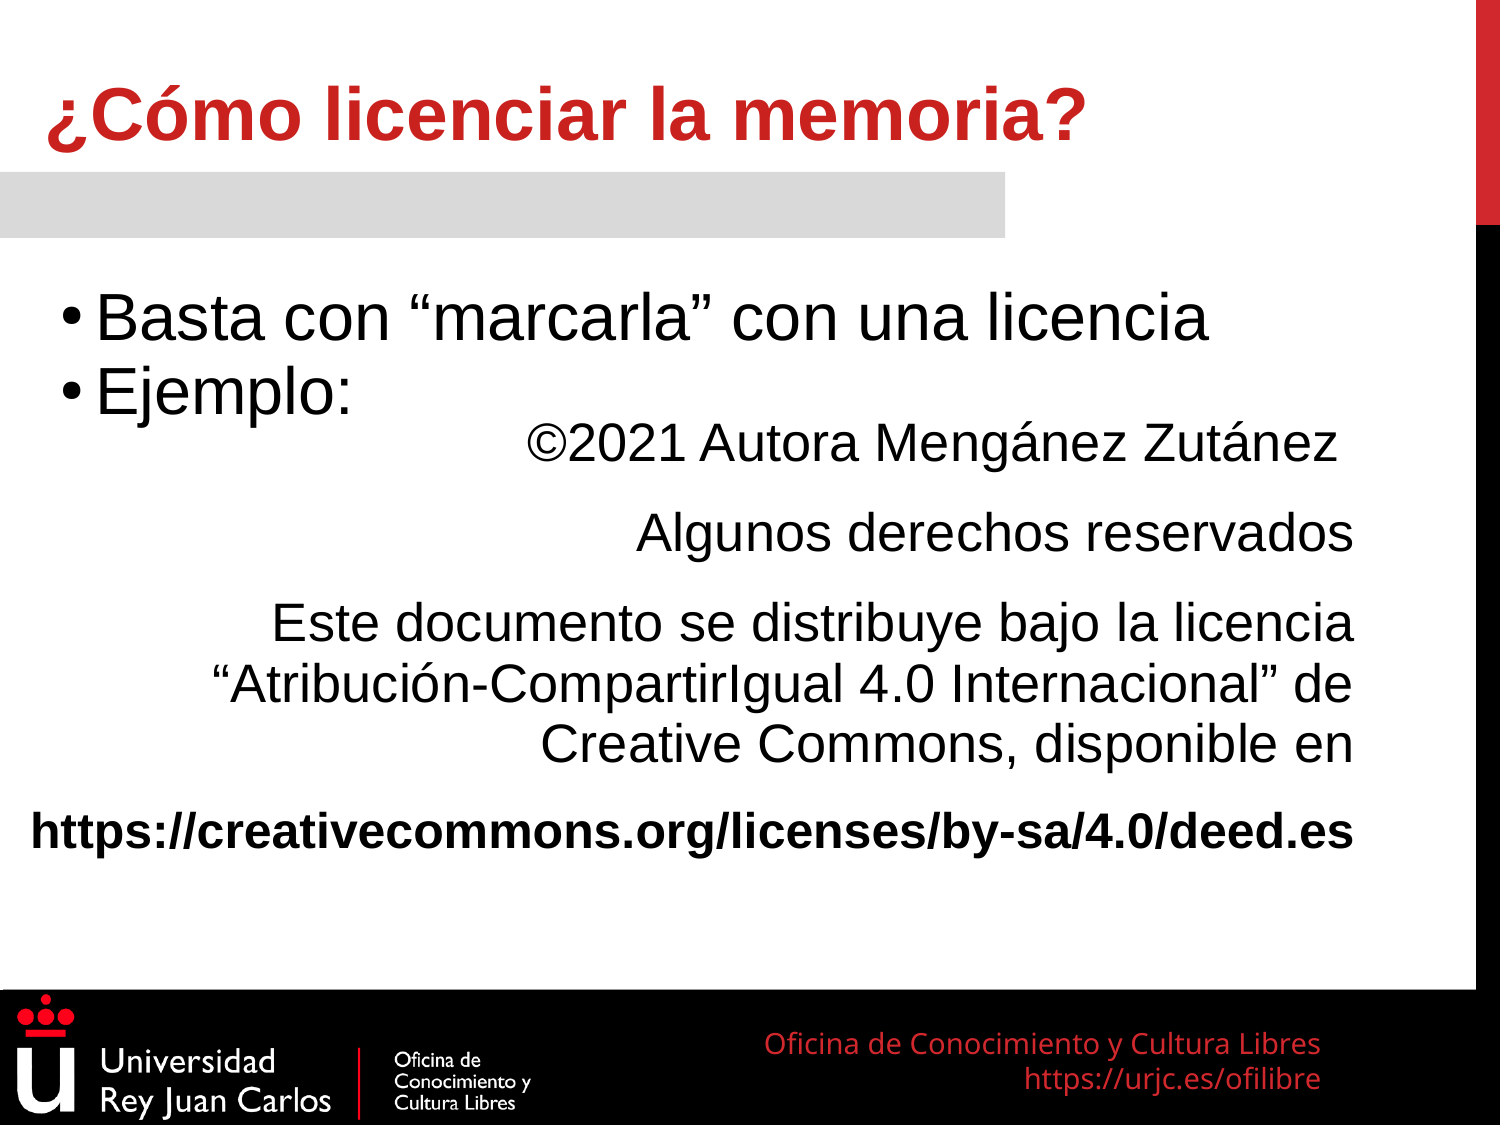

#
¿Cómo licenciar la memoria?
Basta con “marcarla” con una licencia
Ejemplo:
©2021 Autora Mengánez Zutánez
Algunos derechos reservados
Este documento se distribuye bajo la licencia “Atribución-CompartirIgual 4.0 Internacional” de Creative Commons, disponible en
https://creativecommons.org/licenses/by-sa/4.0/deed.es